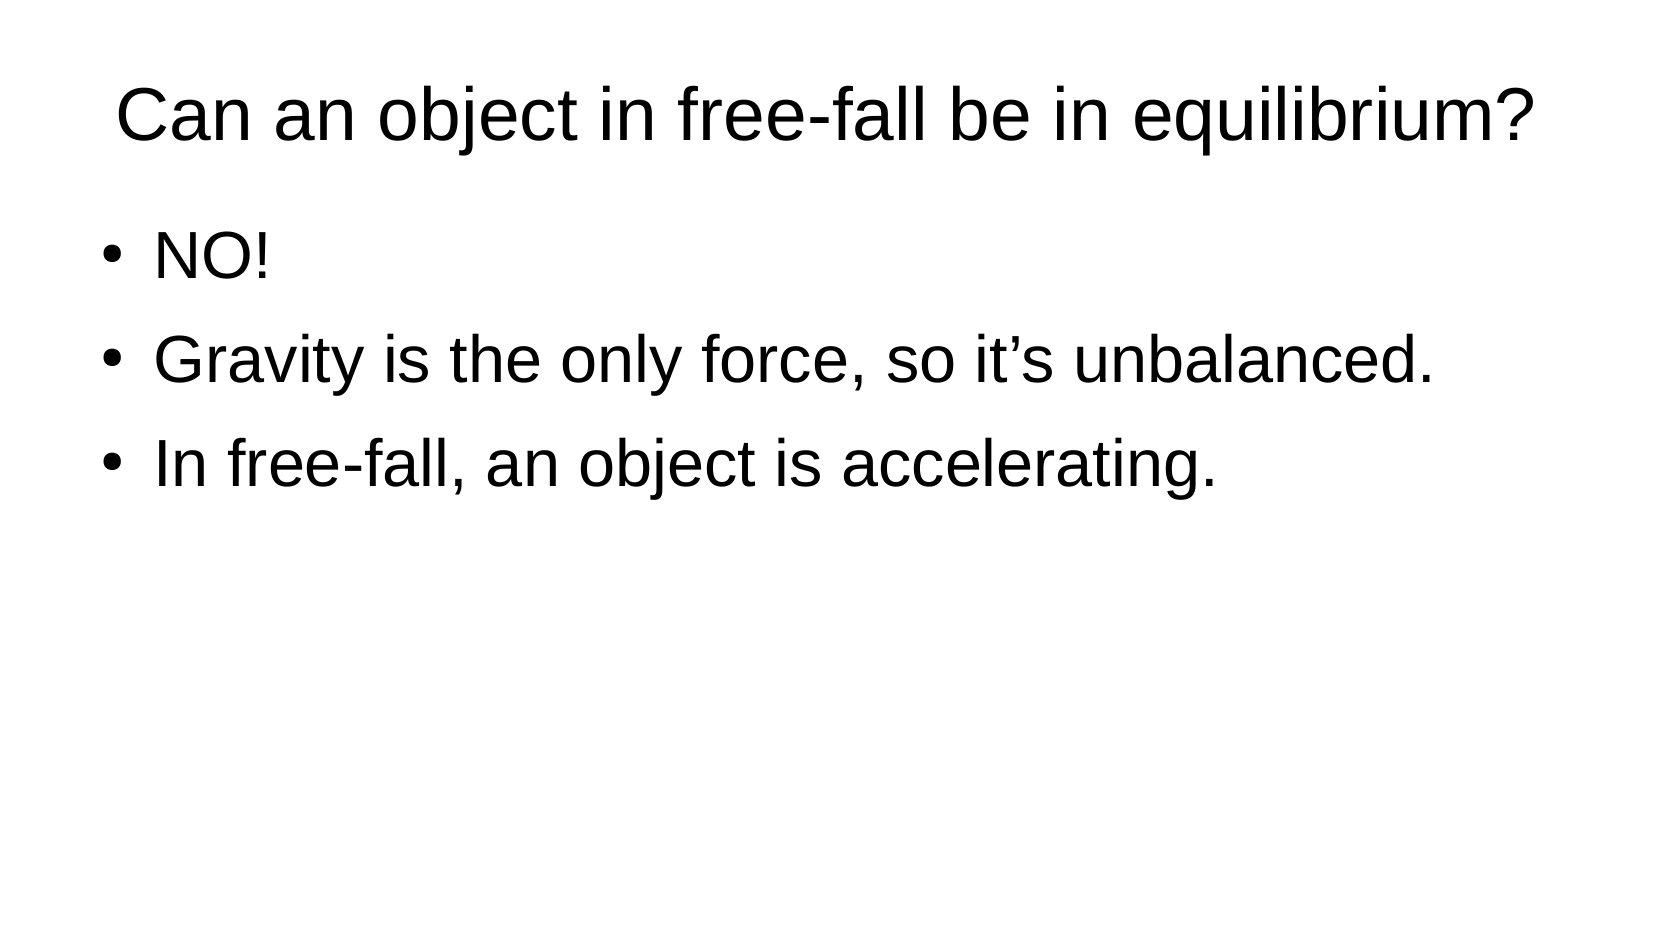

# Can an object in free-fall be in equilibrium?
NO!
Gravity is the only force, so it’s unbalanced.
In free-fall, an object is accelerating.